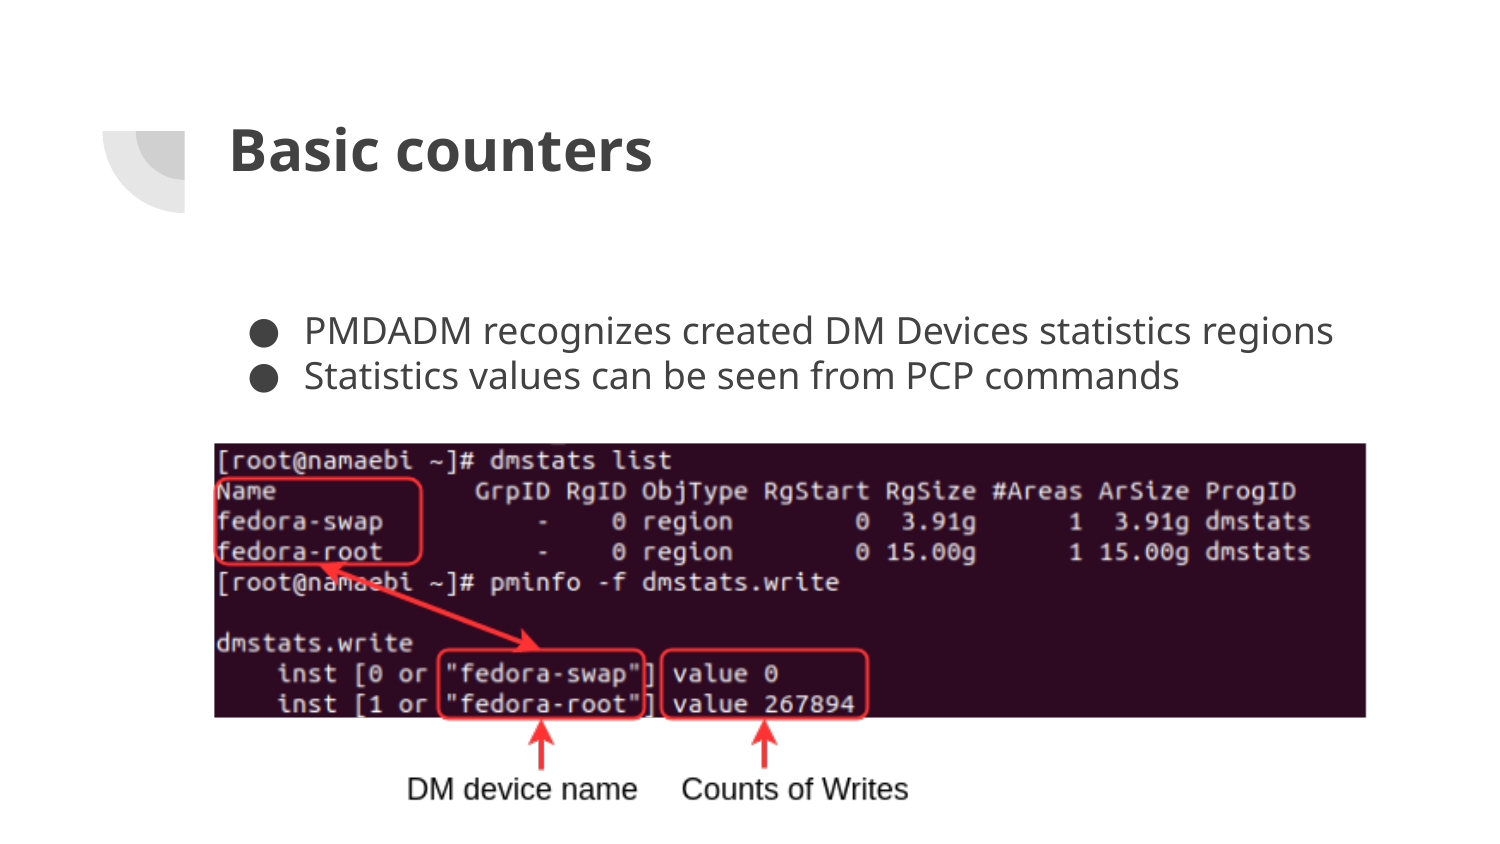

# Basic counters
PMDADM recognizes created DM Devices statistics regions
Statistics values can be seen from PCP commands